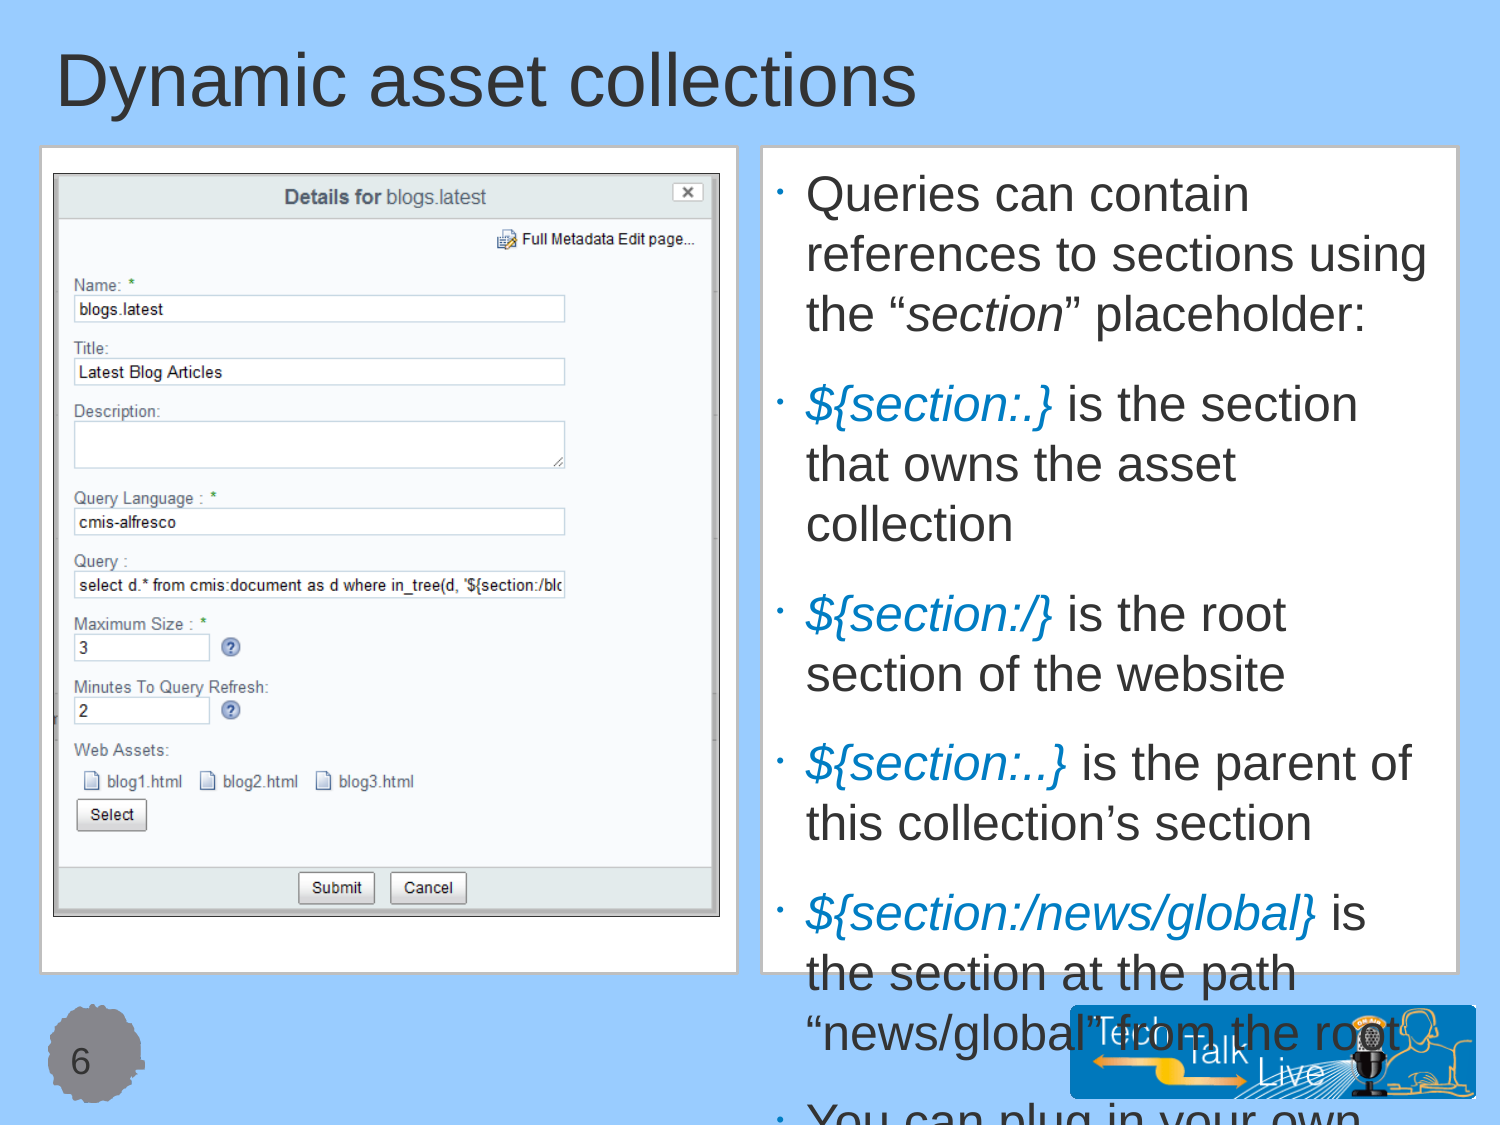

# Dynamic asset collections
Queries can contain references to sections using the “section” placeholder:
${section:.} is the section that owns the asset collection
${section:/} is the root section of the website
${section:..} is the parent of this collection’s section
${section:/news/global} is the section at the path “news/global” from the root
You can plug in your own placeholders too